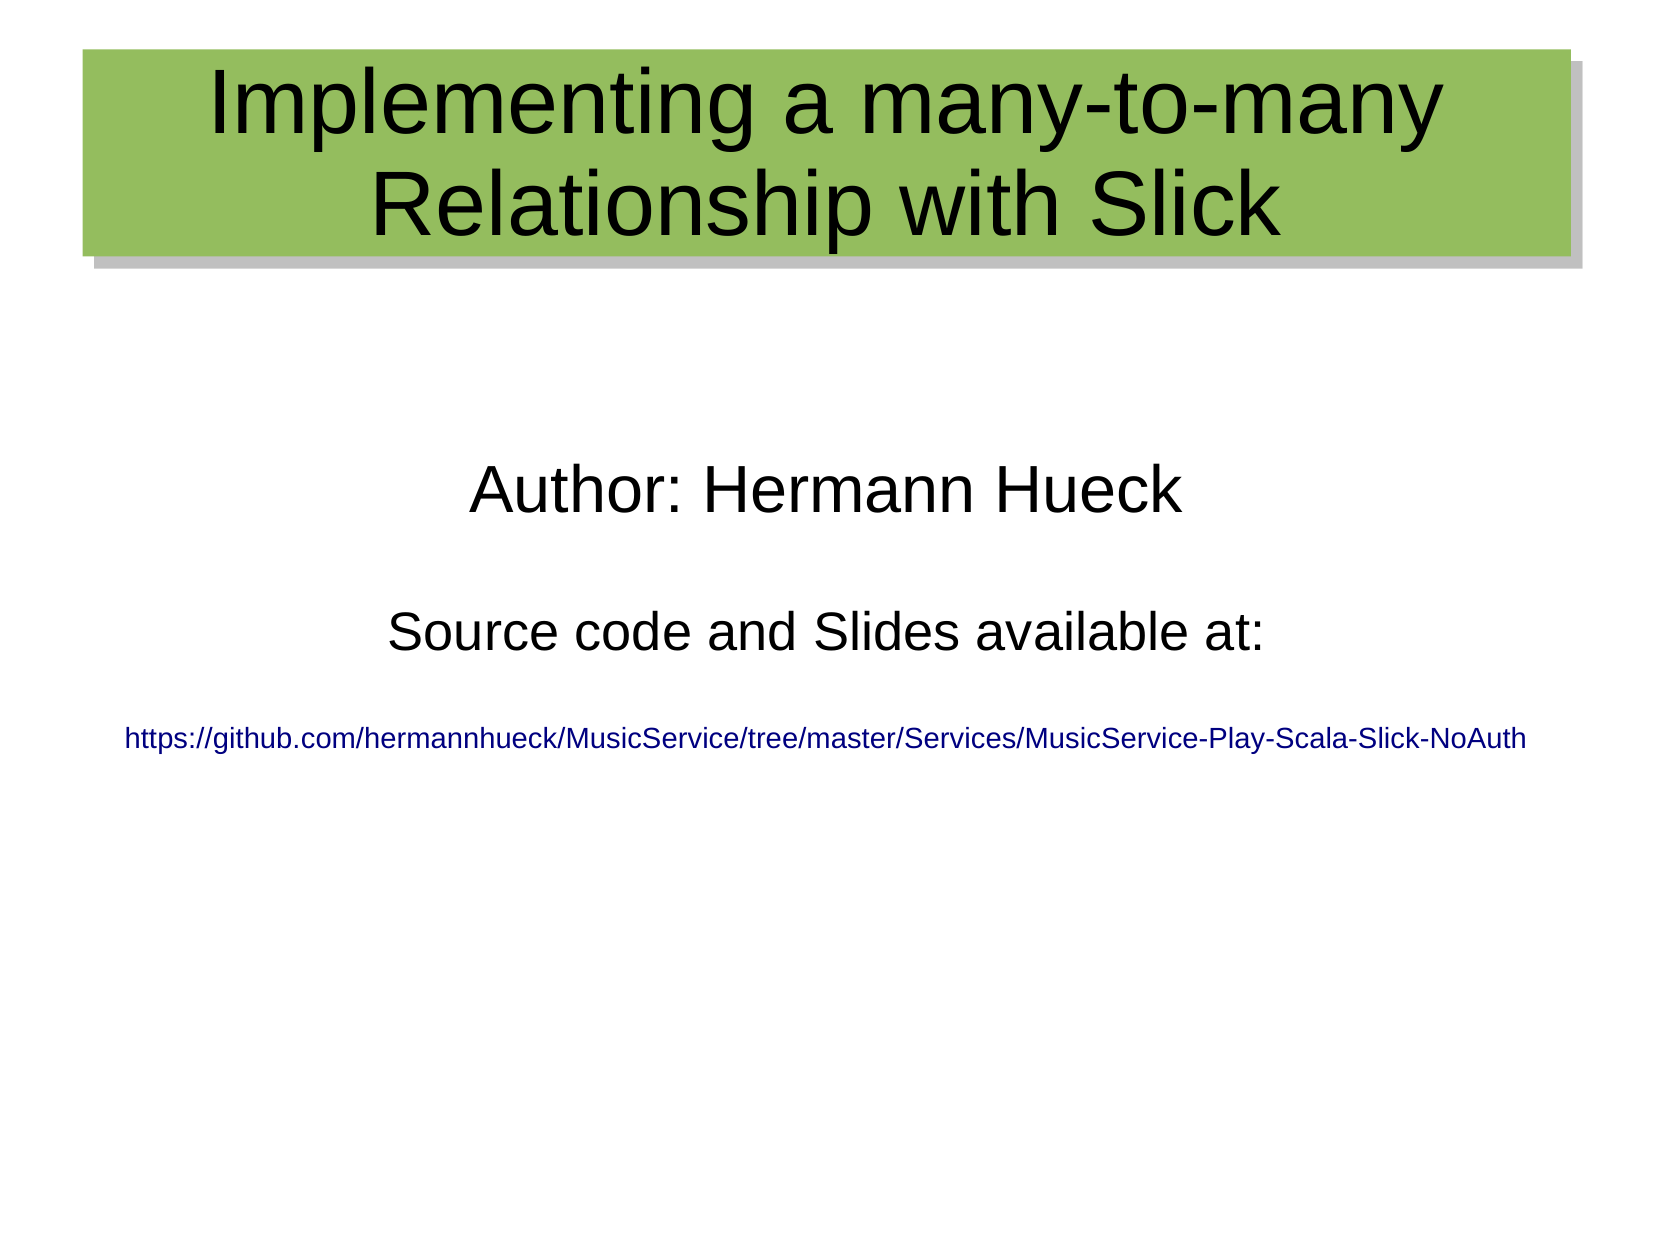

# Implementing a many-to-many Relationship with Slick
Author: Hermann Hueck
Source code and Slides available at:
https://github.com/hermannhueck/MusicService/tree/master/Services/MusicService-Play-Scala-Slick-NoAuth